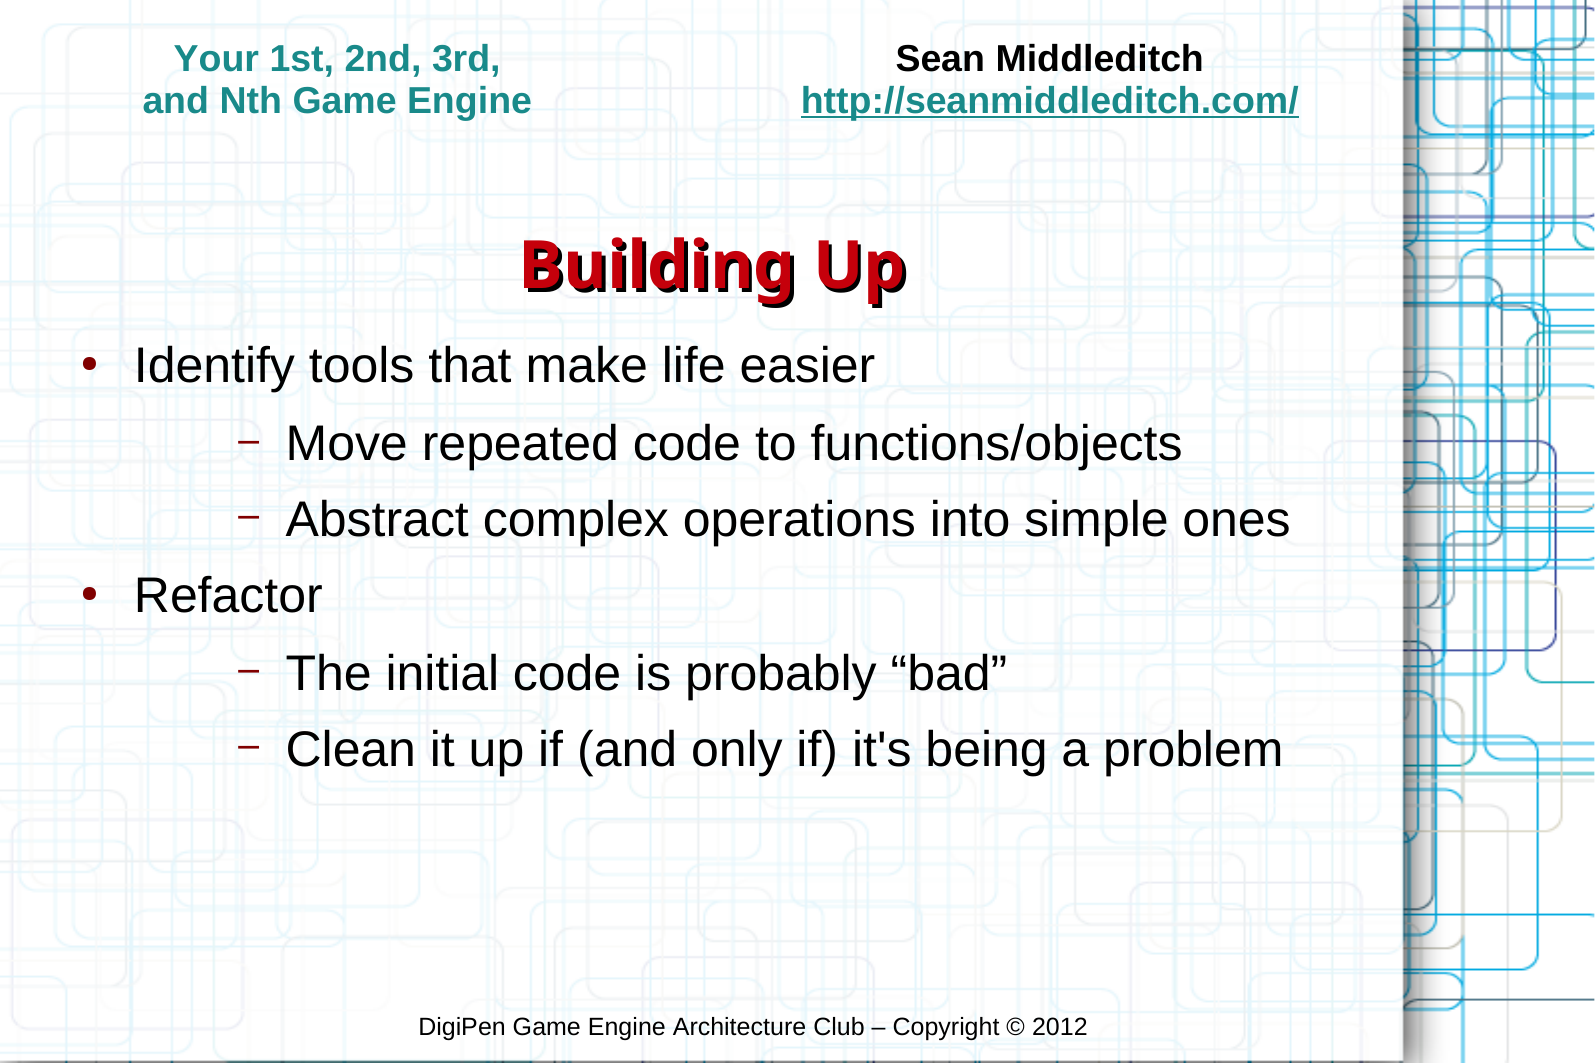

Your 1st, 2nd, 3rd,
and Nth Game Engine
Sean Middleditch
http://seanmiddleditch.com/
# Building Up
Identify tools that make life easier
Move repeated code to functions/objects
Abstract complex operations into simple ones
Refactor
The initial code is probably “bad”
Clean it up if (and only if) it's being a problem
DigiPen Game Engine Architecture Club – Copyright © 2012